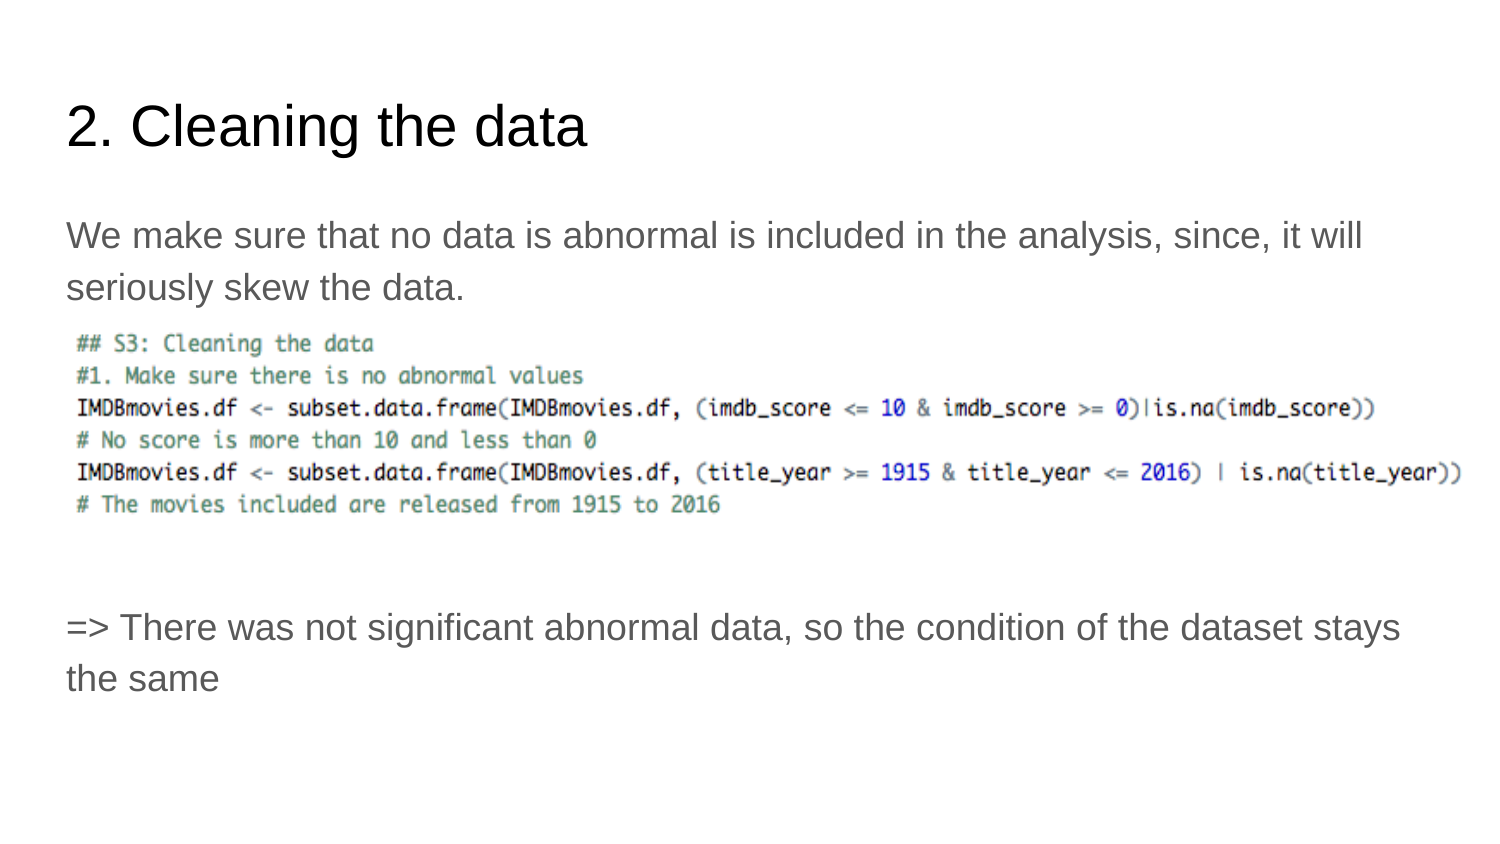

# 2. Cleaning the data
We make sure that no data is abnormal is included in the analysis, since, it will seriously skew the data.
=> There was not significant abnormal data, so the condition of the dataset stays the same